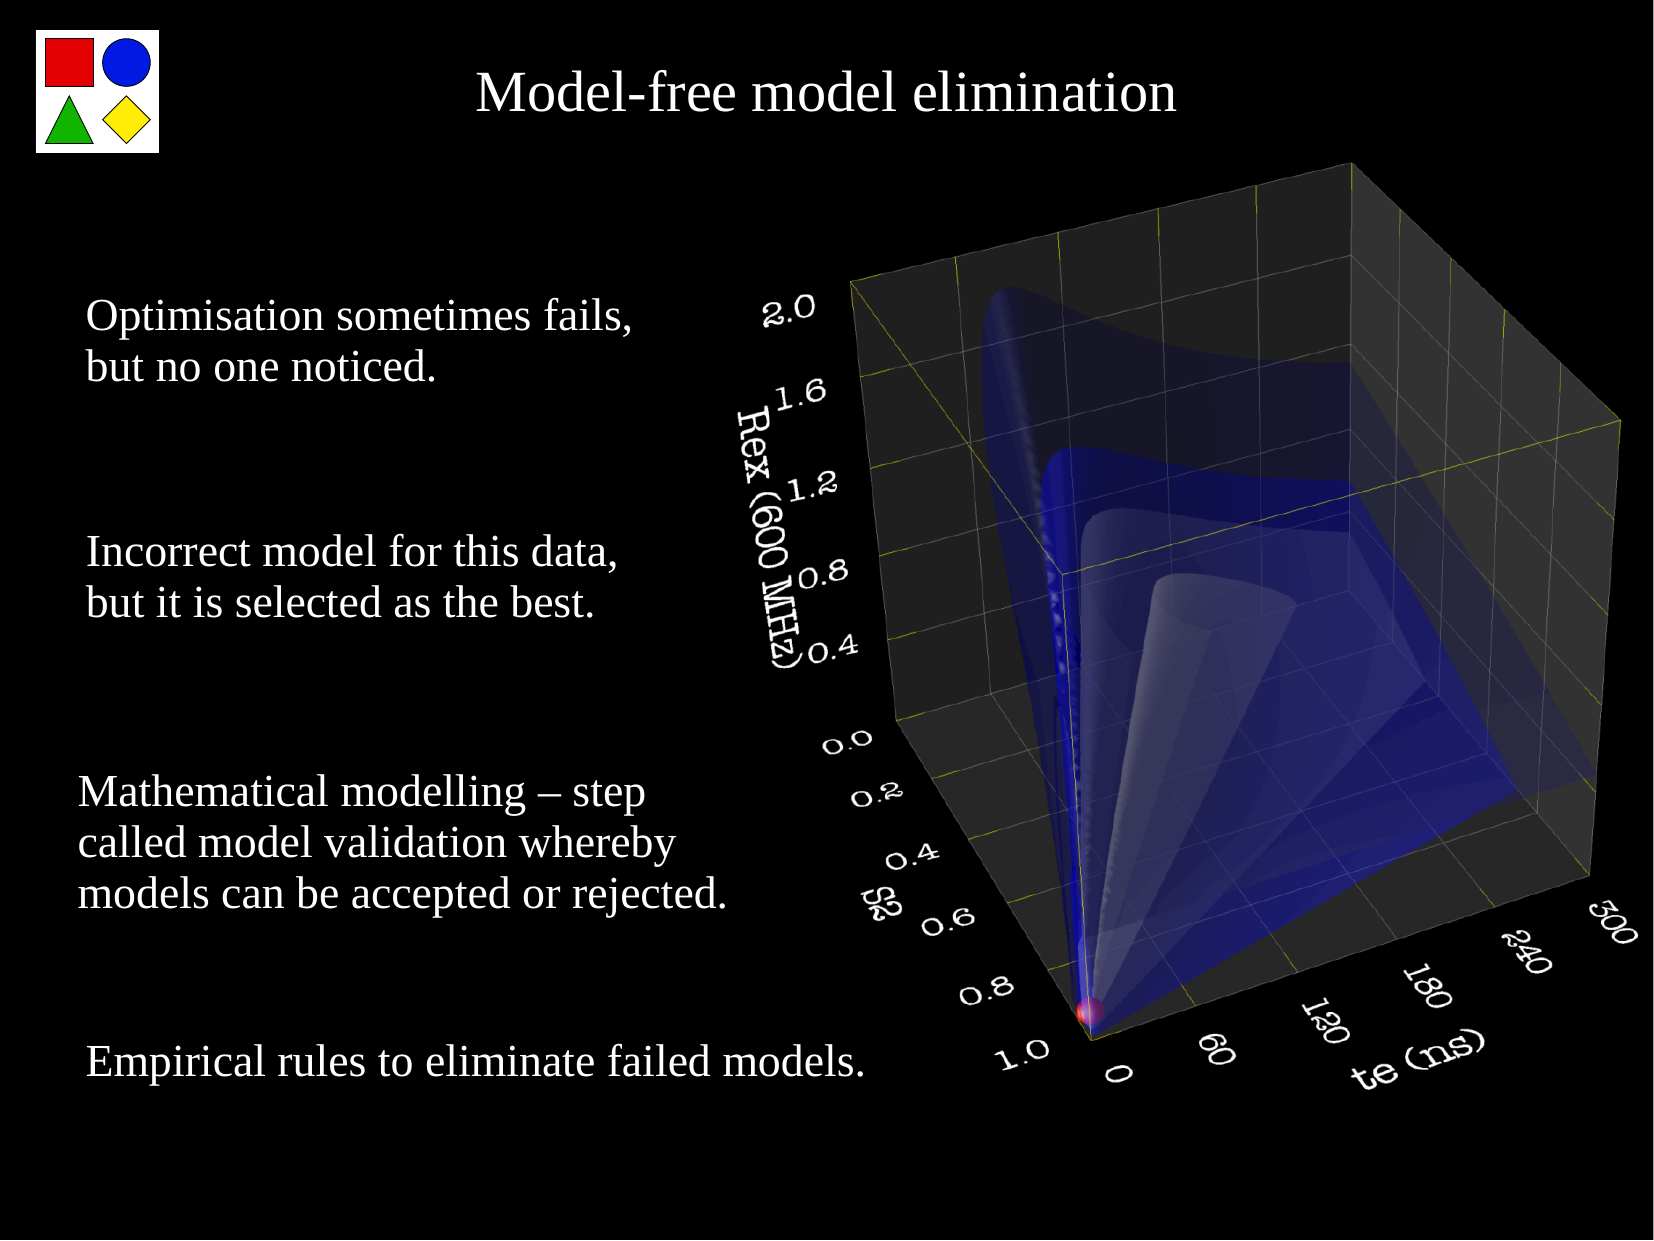

# Model-free model elimination
Optimisation sometimes fails,
but no one noticed.
Incorrect model for this data,
but it is selected as the best.
Mathematical modelling – step
called model validation whereby
models can be accepted or rejected.
Empirical rules to eliminate failed models.